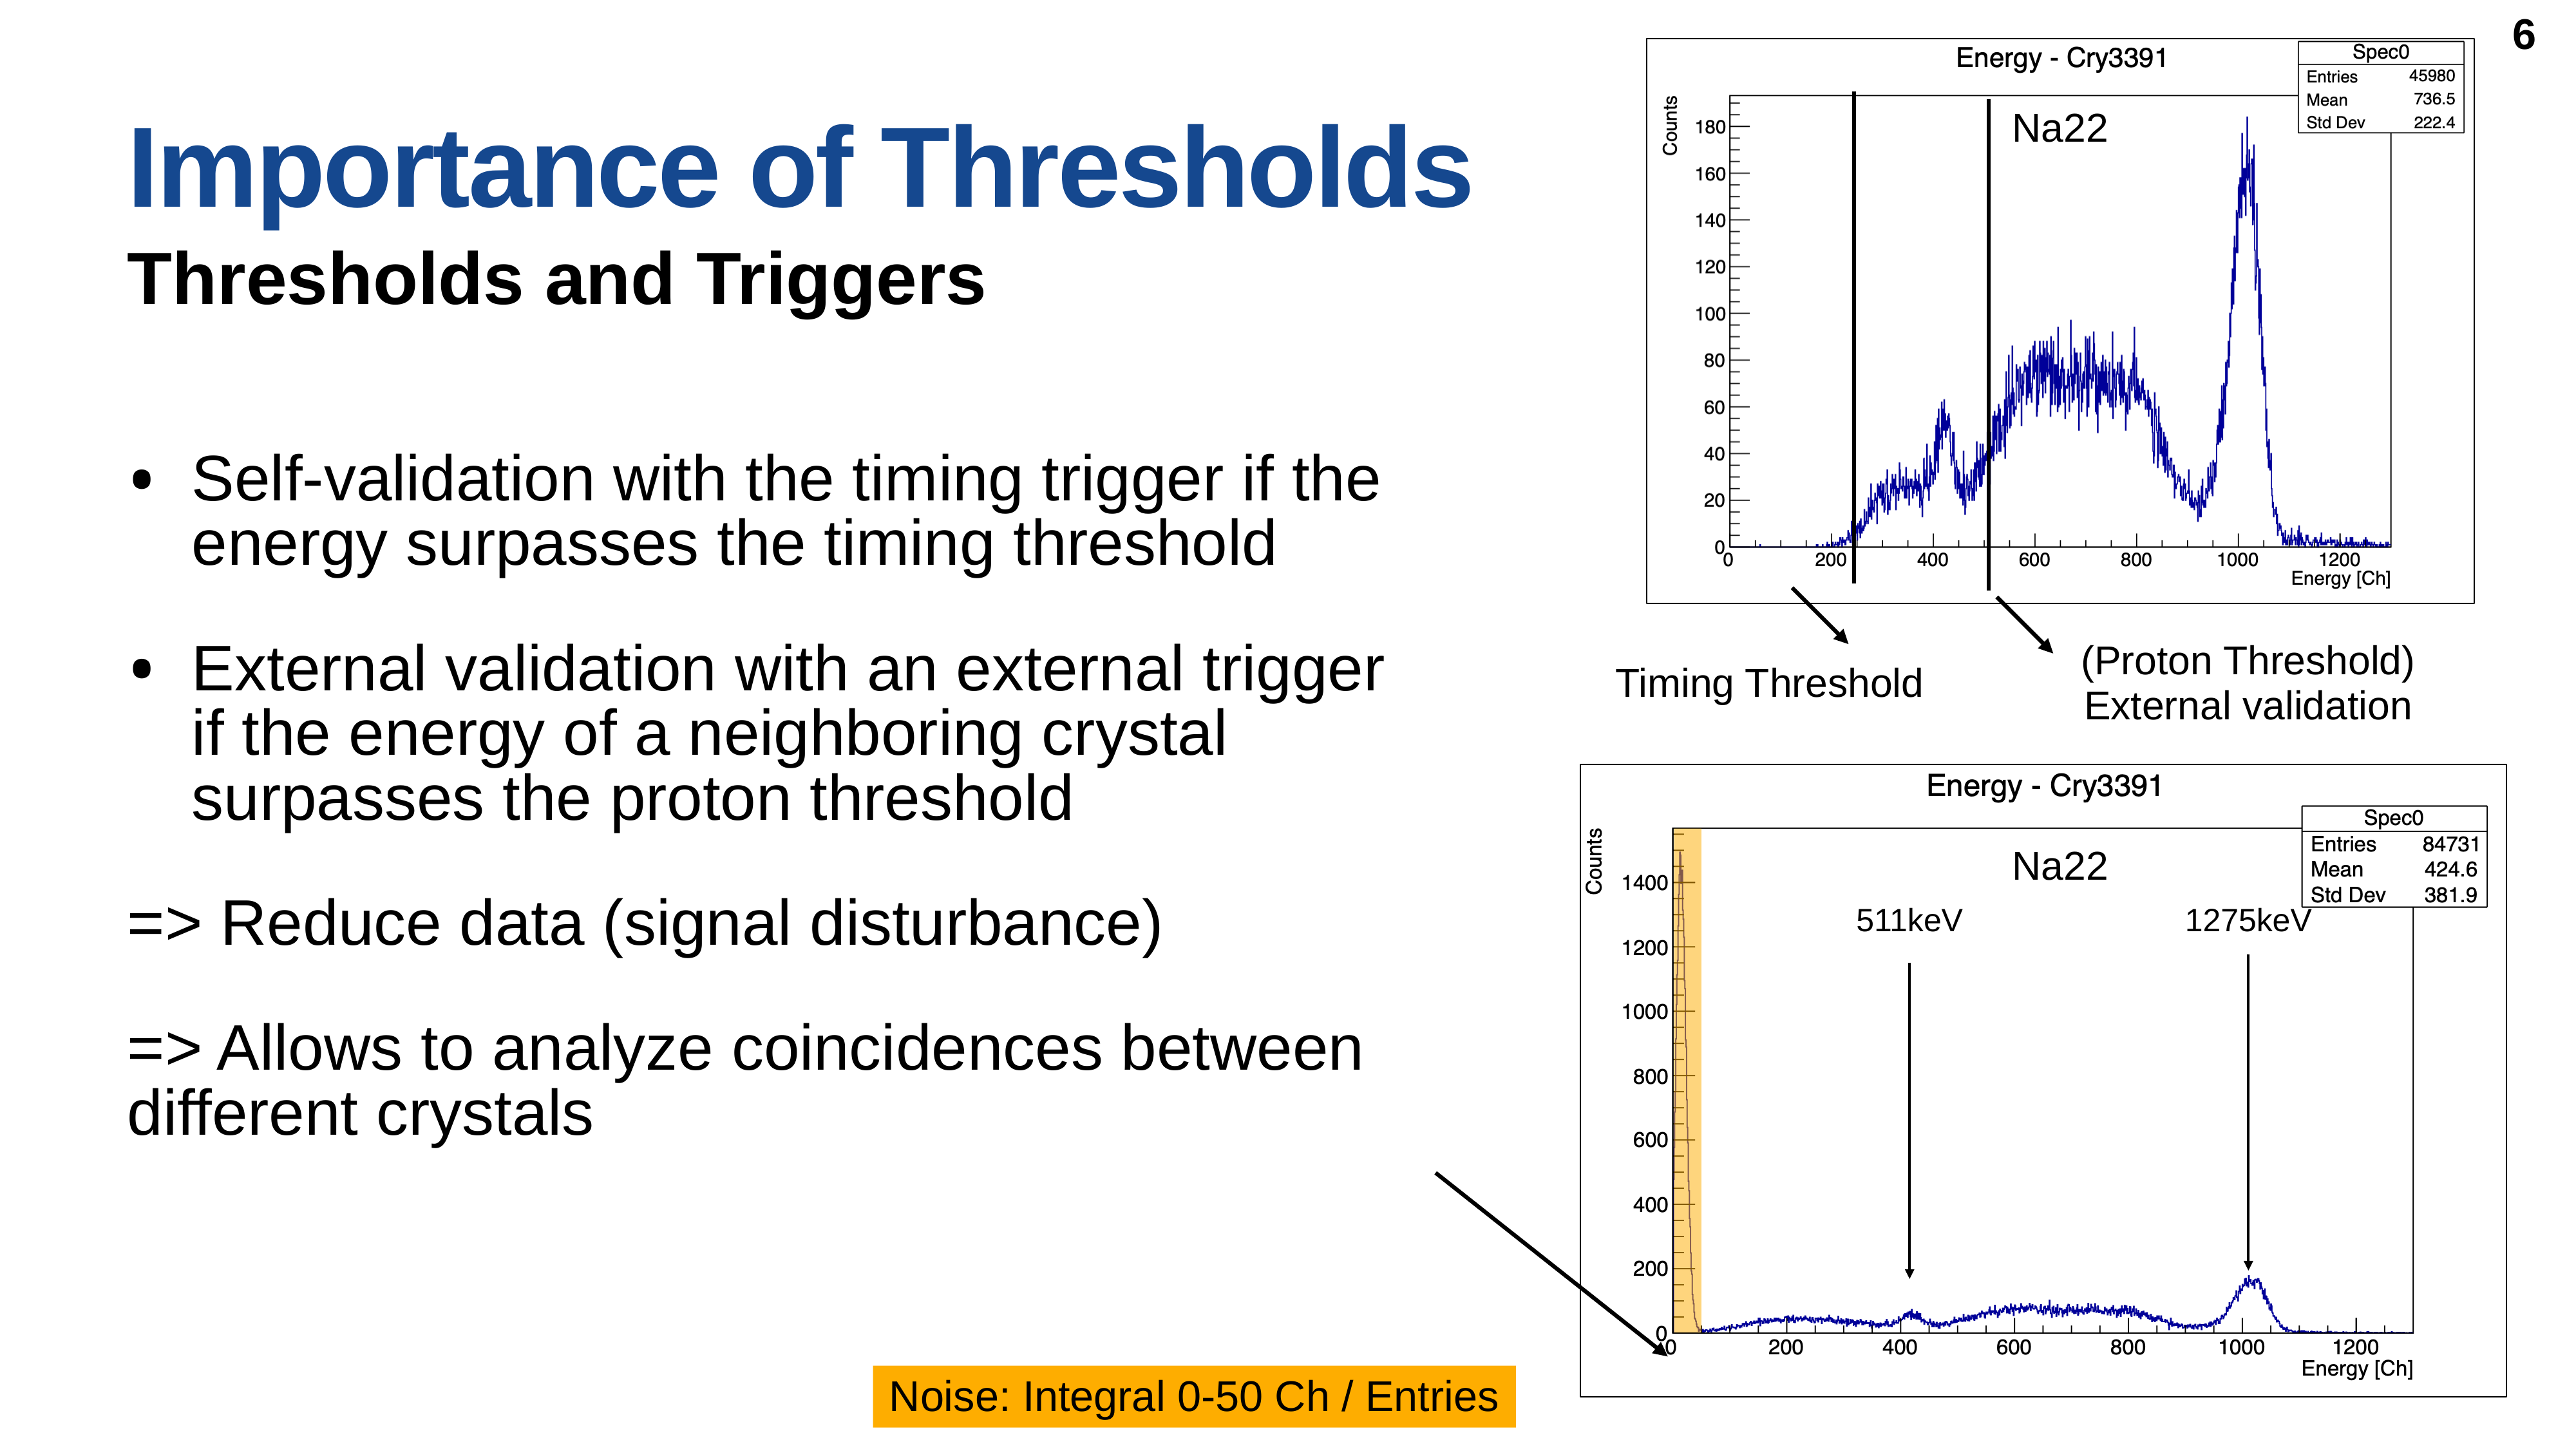

6
Na22
# Importance of Thresholds
Thresholds and Triggers
Self-validation with the timing trigger if the energy surpasses the timing threshold
External validation with an external trigger if the energy of a neighboring crystal surpasses the proton threshold
=> Reduce data (signal disturbance)
=> Allows to analyze coincidences between different crystals
(Proton Threshold)
External validation
Timing Threshold
Na22
511keV
1275keV
Noise: Integral 0-50 Ch / Entries